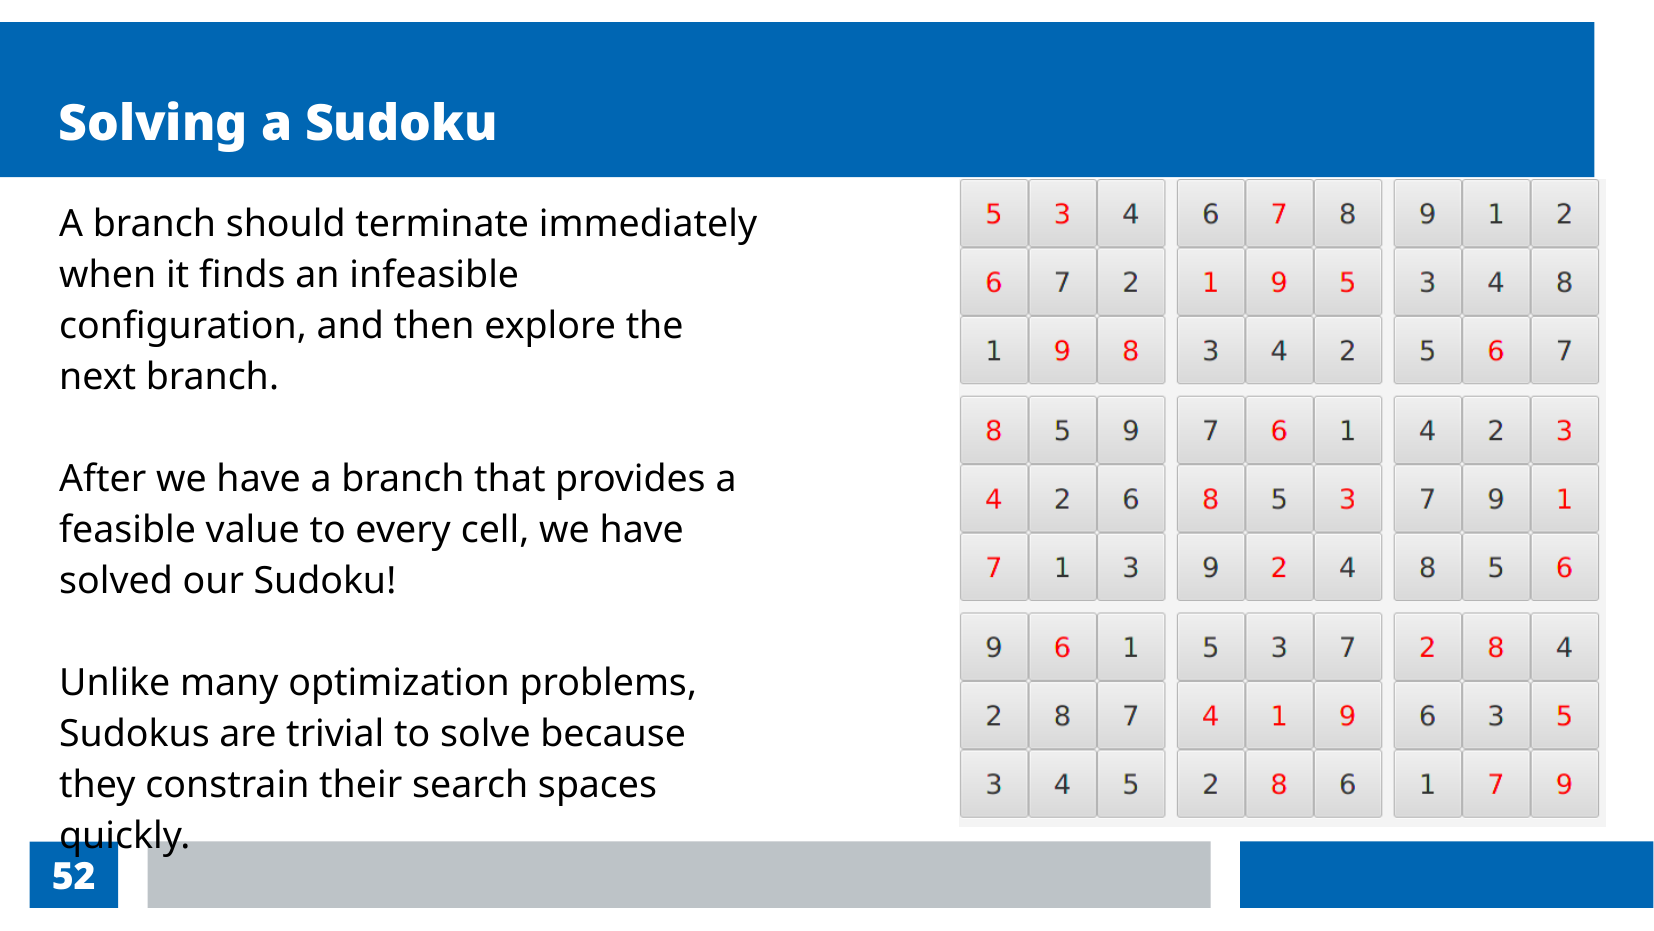

# Solving a Sudoku
A branch should terminate immediately when it finds an infeasible configuration, and then explore the next branch.
After we have a branch that provides a feasible value to every cell, we have solved our Sudoku!
Unlike many optimization problems, Sudokus are trivial to solve because they constrain their search spaces quickly.
52